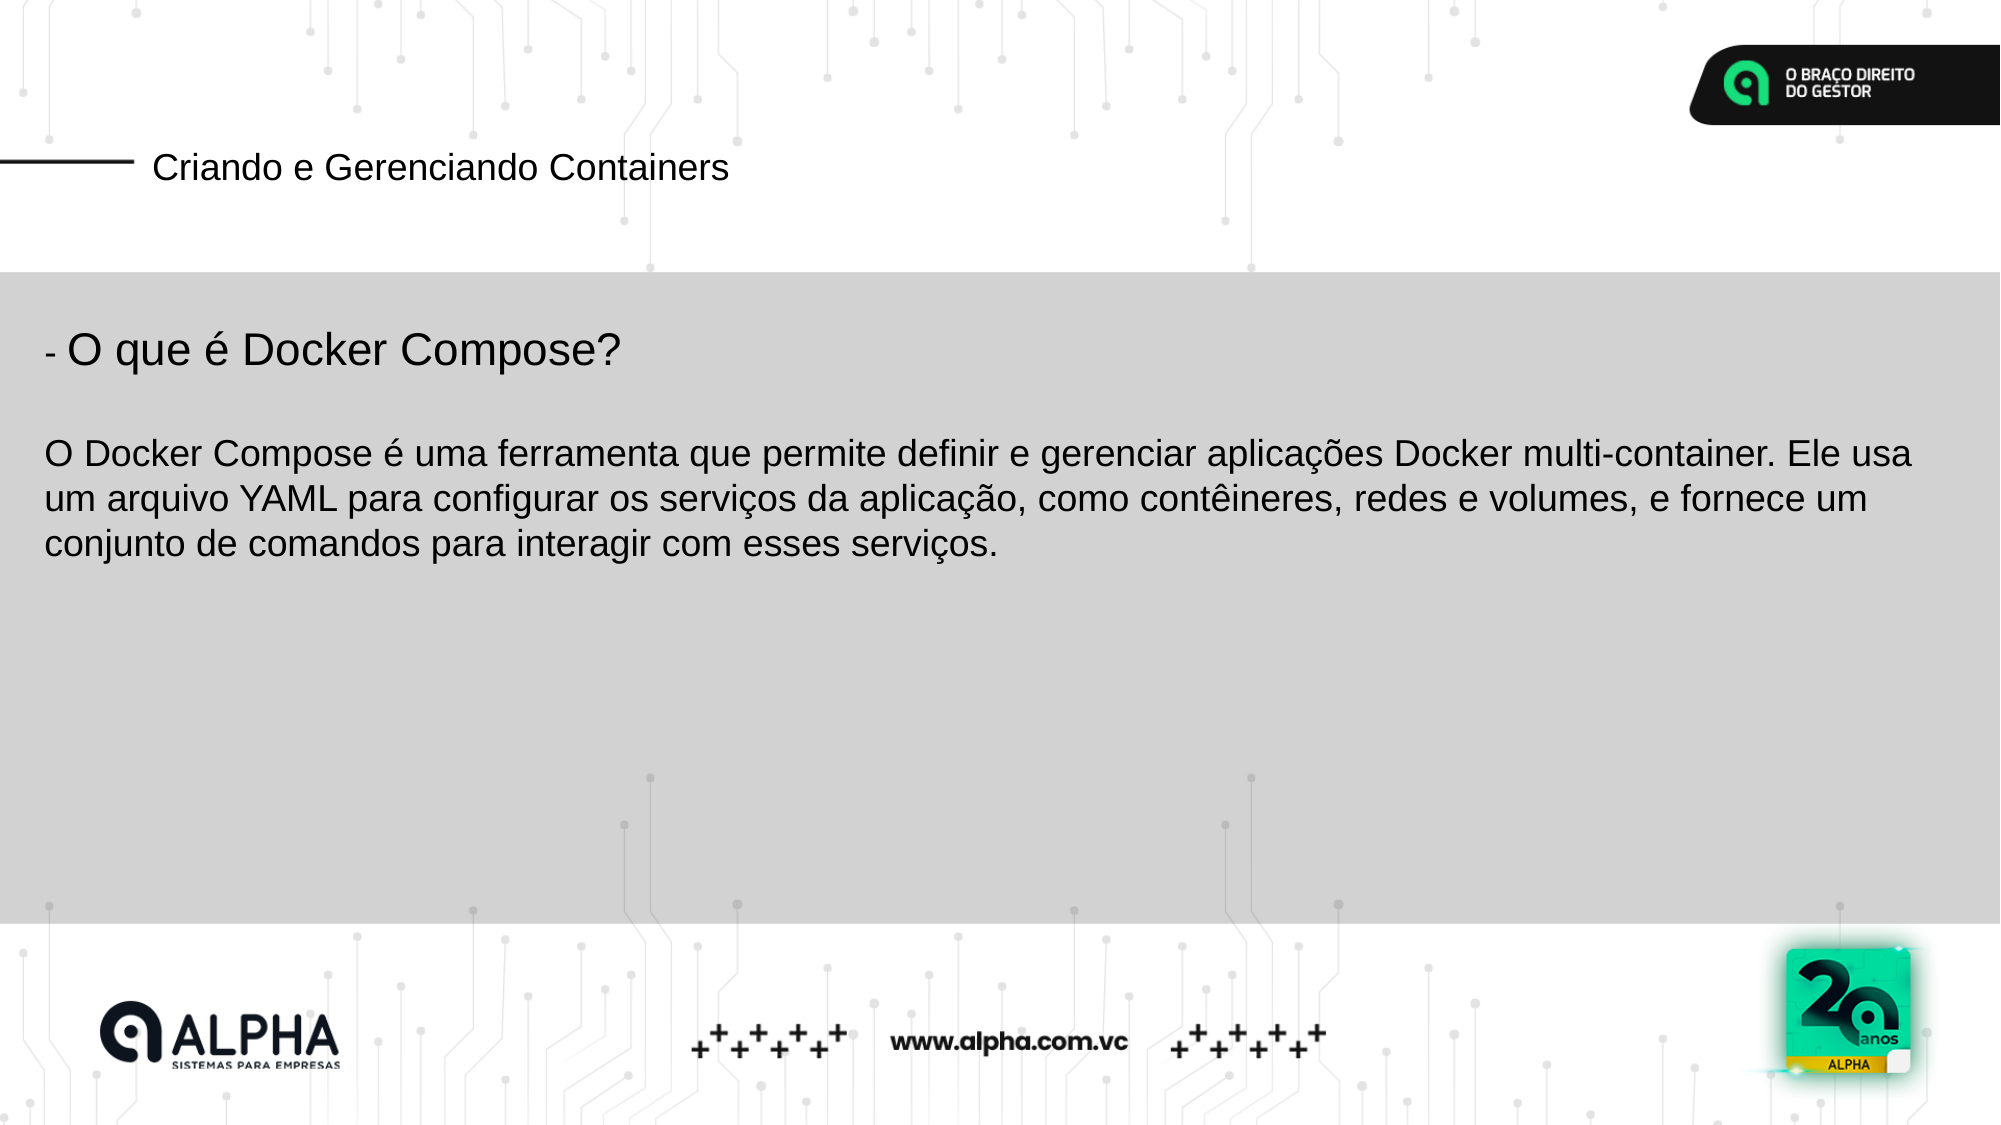

Criando e Gerenciando Containers
- O que é Docker Compose?
O Docker Compose é uma ferramenta que permite definir e gerenciar aplicações Docker multi-container. Ele usa um arquivo YAML para configurar os serviços da aplicação, como contêineres, redes e volumes, e fornece um conjunto de comandos para interagir com esses serviços.